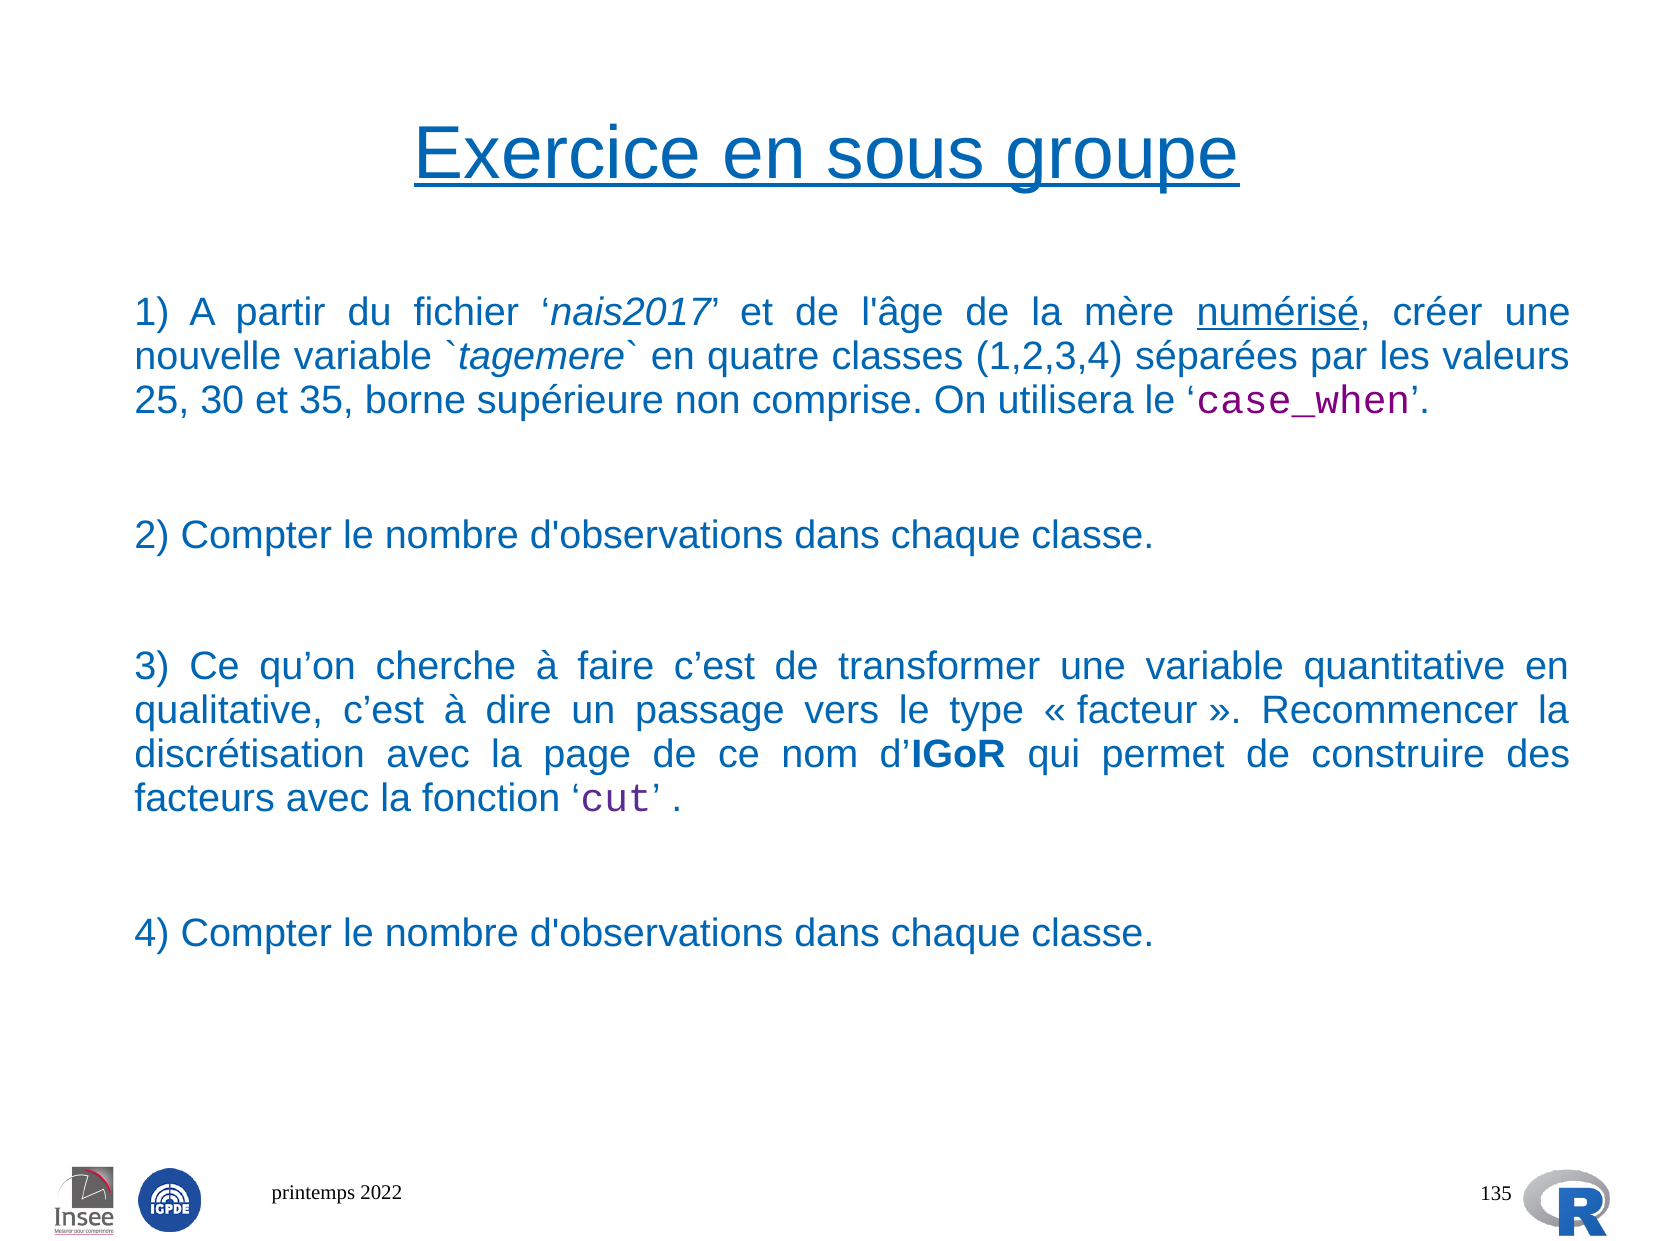

# Exercice en sous groupe
1) A partir du fichier ‘nais2017’ et de l'âge de la mère numérisé, créer une nouvelle variable `tagemere` en quatre classes (1,2,3,4) séparées par les valeurs 25, 30 et 35, borne supérieure non comprise. On utilisera le ‘case_when’.
2) Compter le nombre d'observations dans chaque classe.
3) Ce qu’on cherche à faire c’est de transformer une variable quantitative en qualitative, c’est à dire un passage vers le type « facteur ». Recommencer la discrétisation avec la page de ce nom d’IGoR qui permet de construire des facteurs avec la fonction ‘cut’ .
4) Compter le nombre d'observations dans chaque classe.
printemps 2022
135